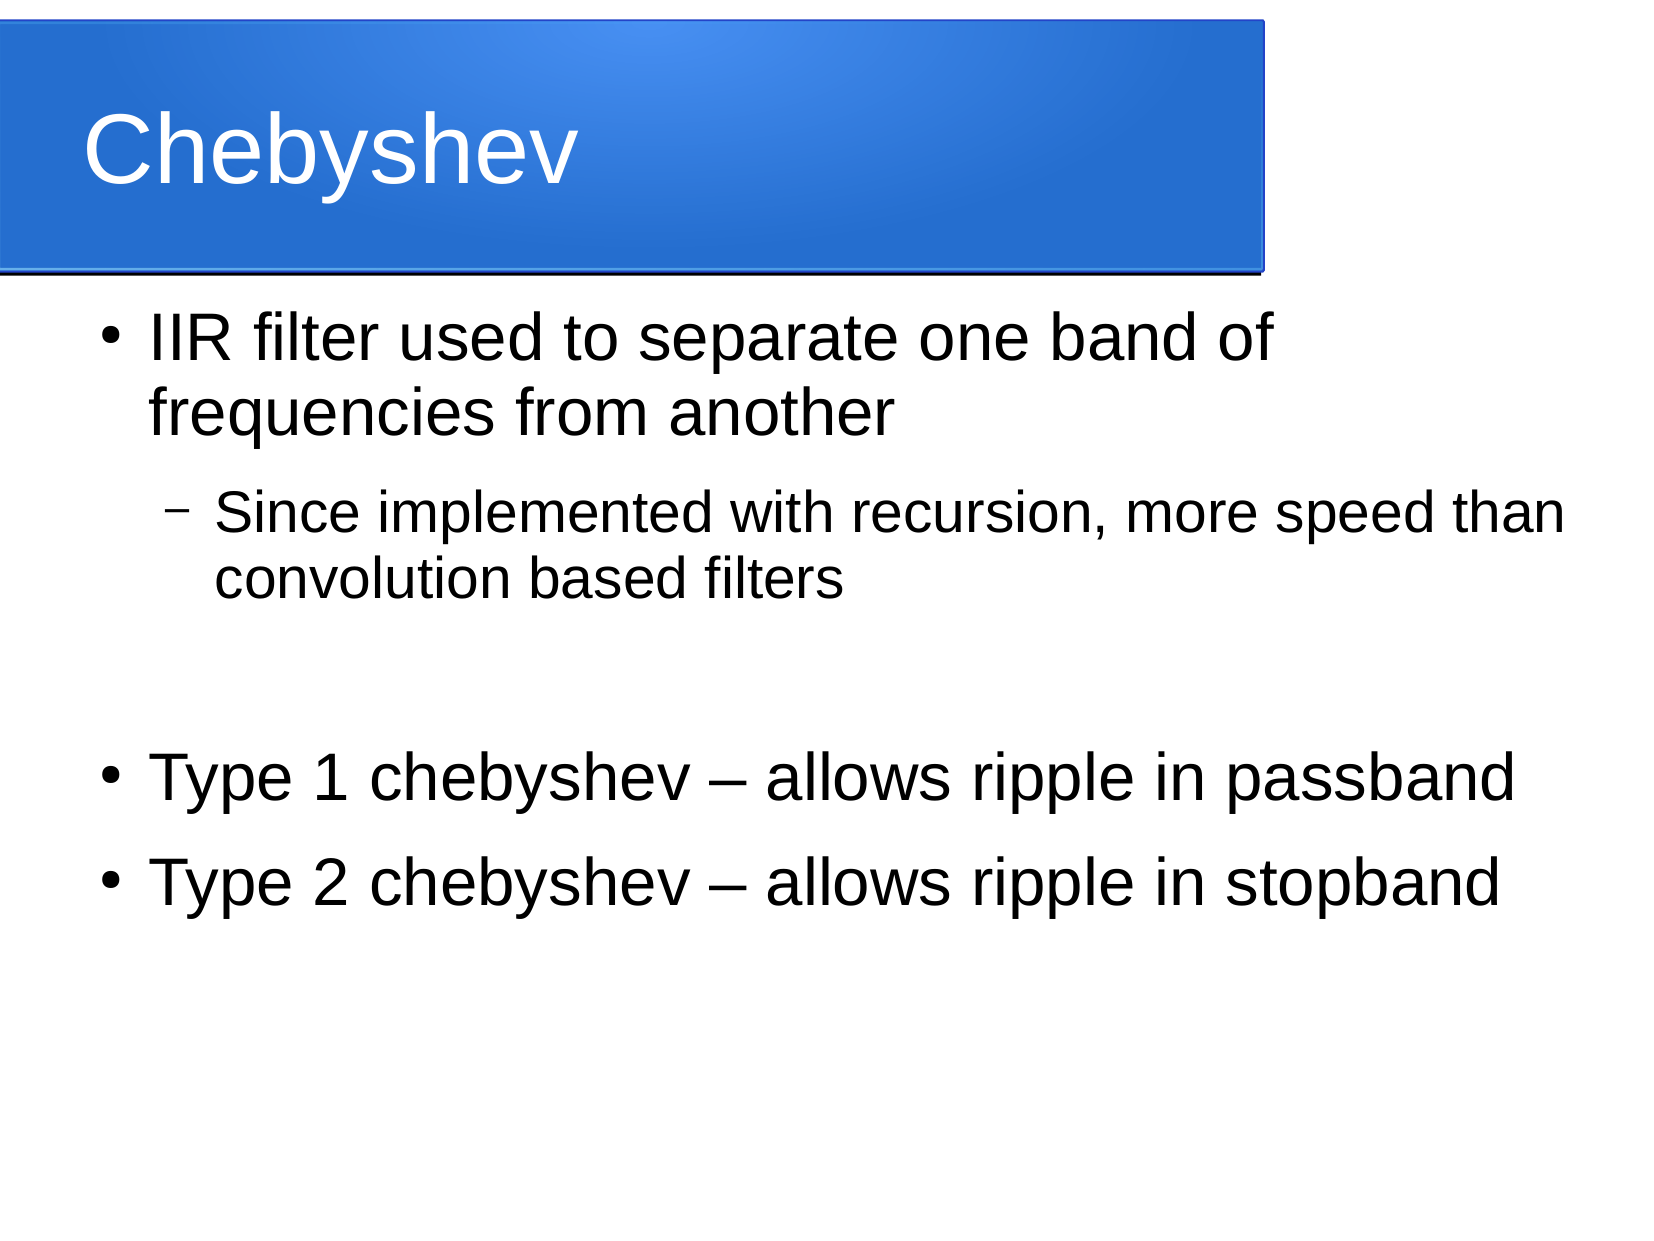

# Chebyshev
IIR filter used to separate one band of frequencies from another
Since implemented with recursion, more speed than convolution based filters
Type 1 chebyshev – allows ripple in passband
Type 2 chebyshev – allows ripple in stopband